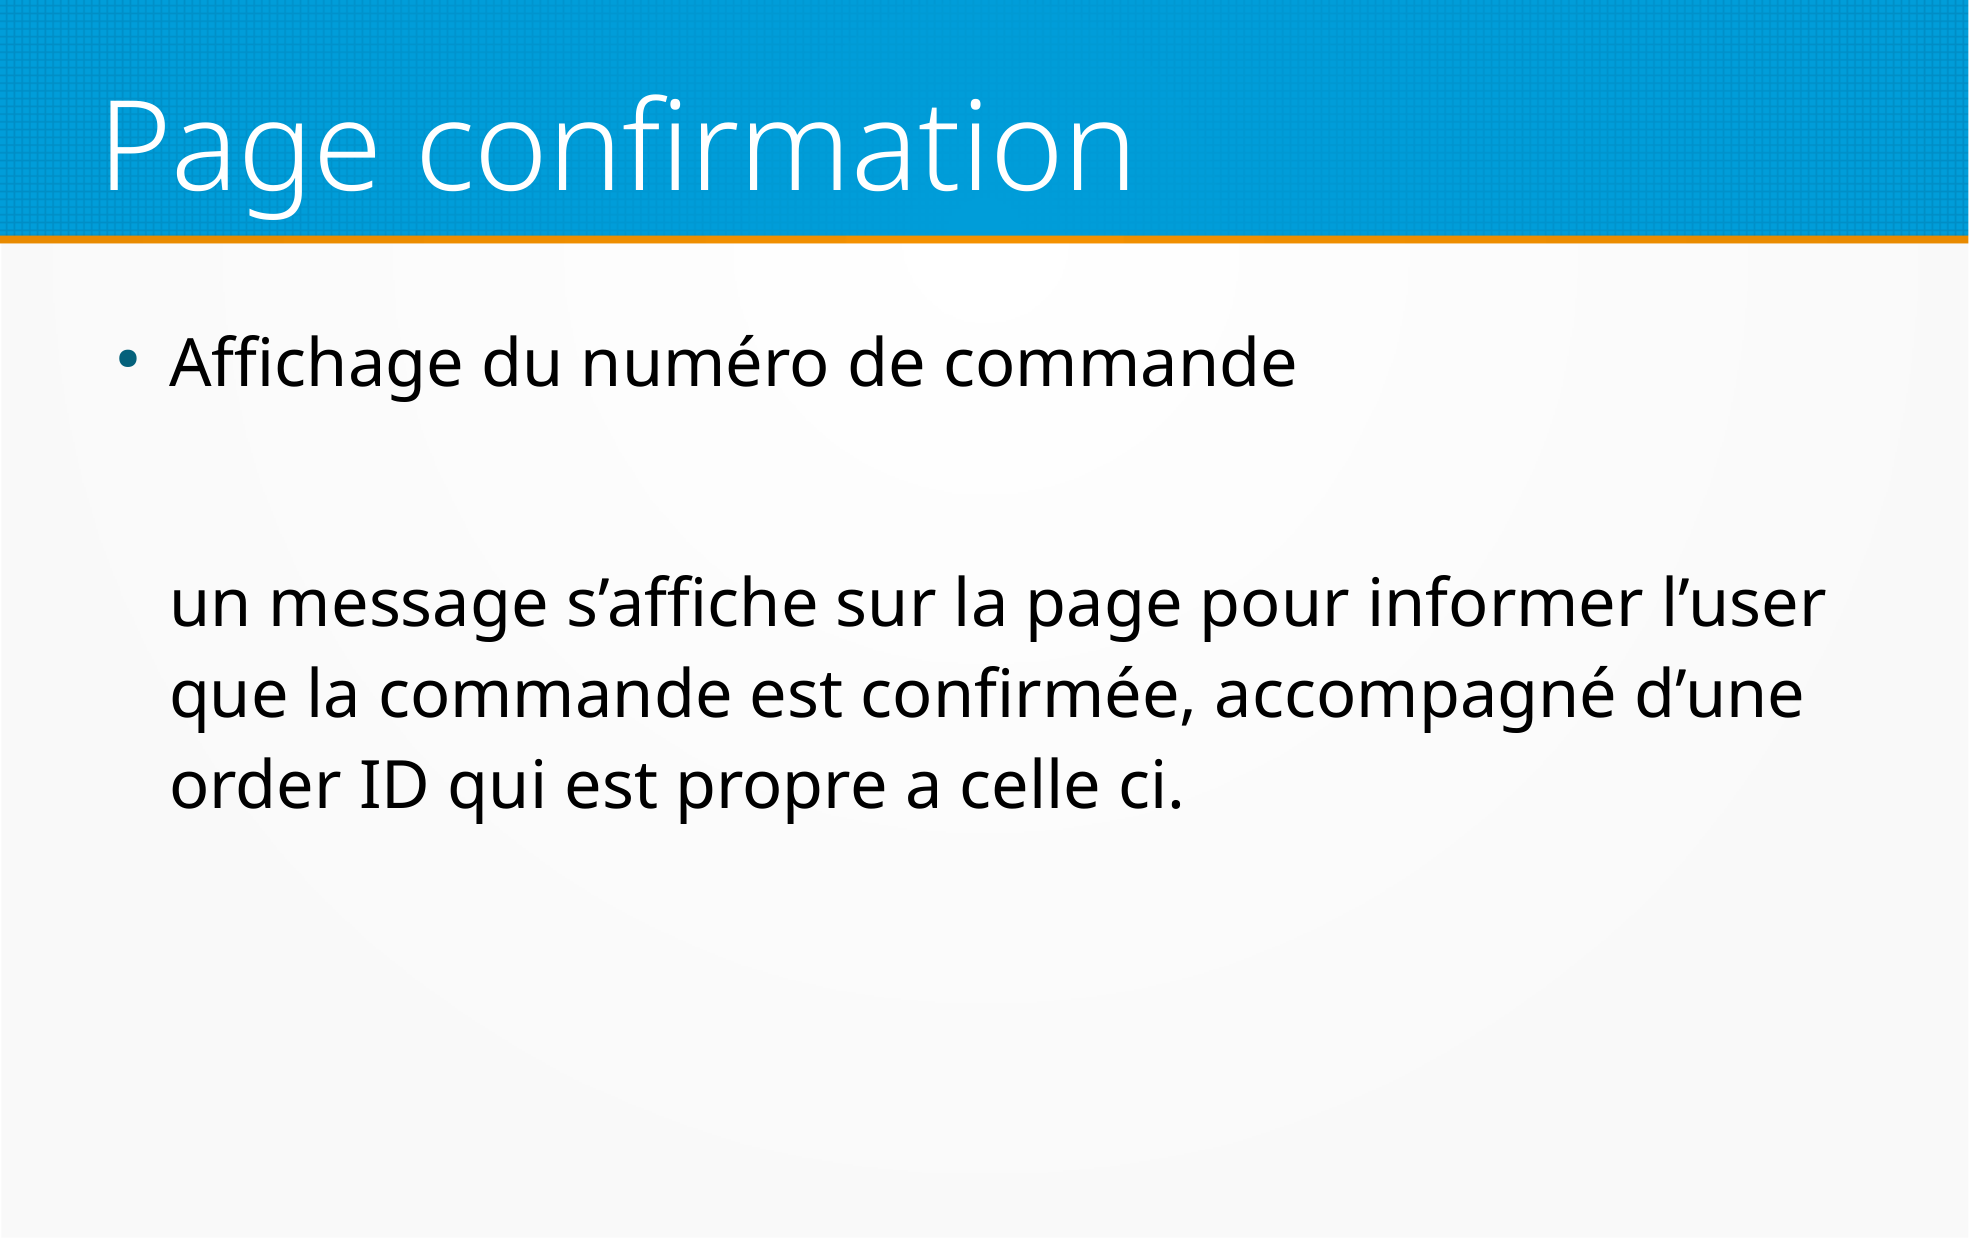

# Page confirmation
Affichage du numéro de commande
un message s’affiche sur la page pour informer l’user que la commande est confirmée, accompagné d’une order ID qui est propre a celle ci.